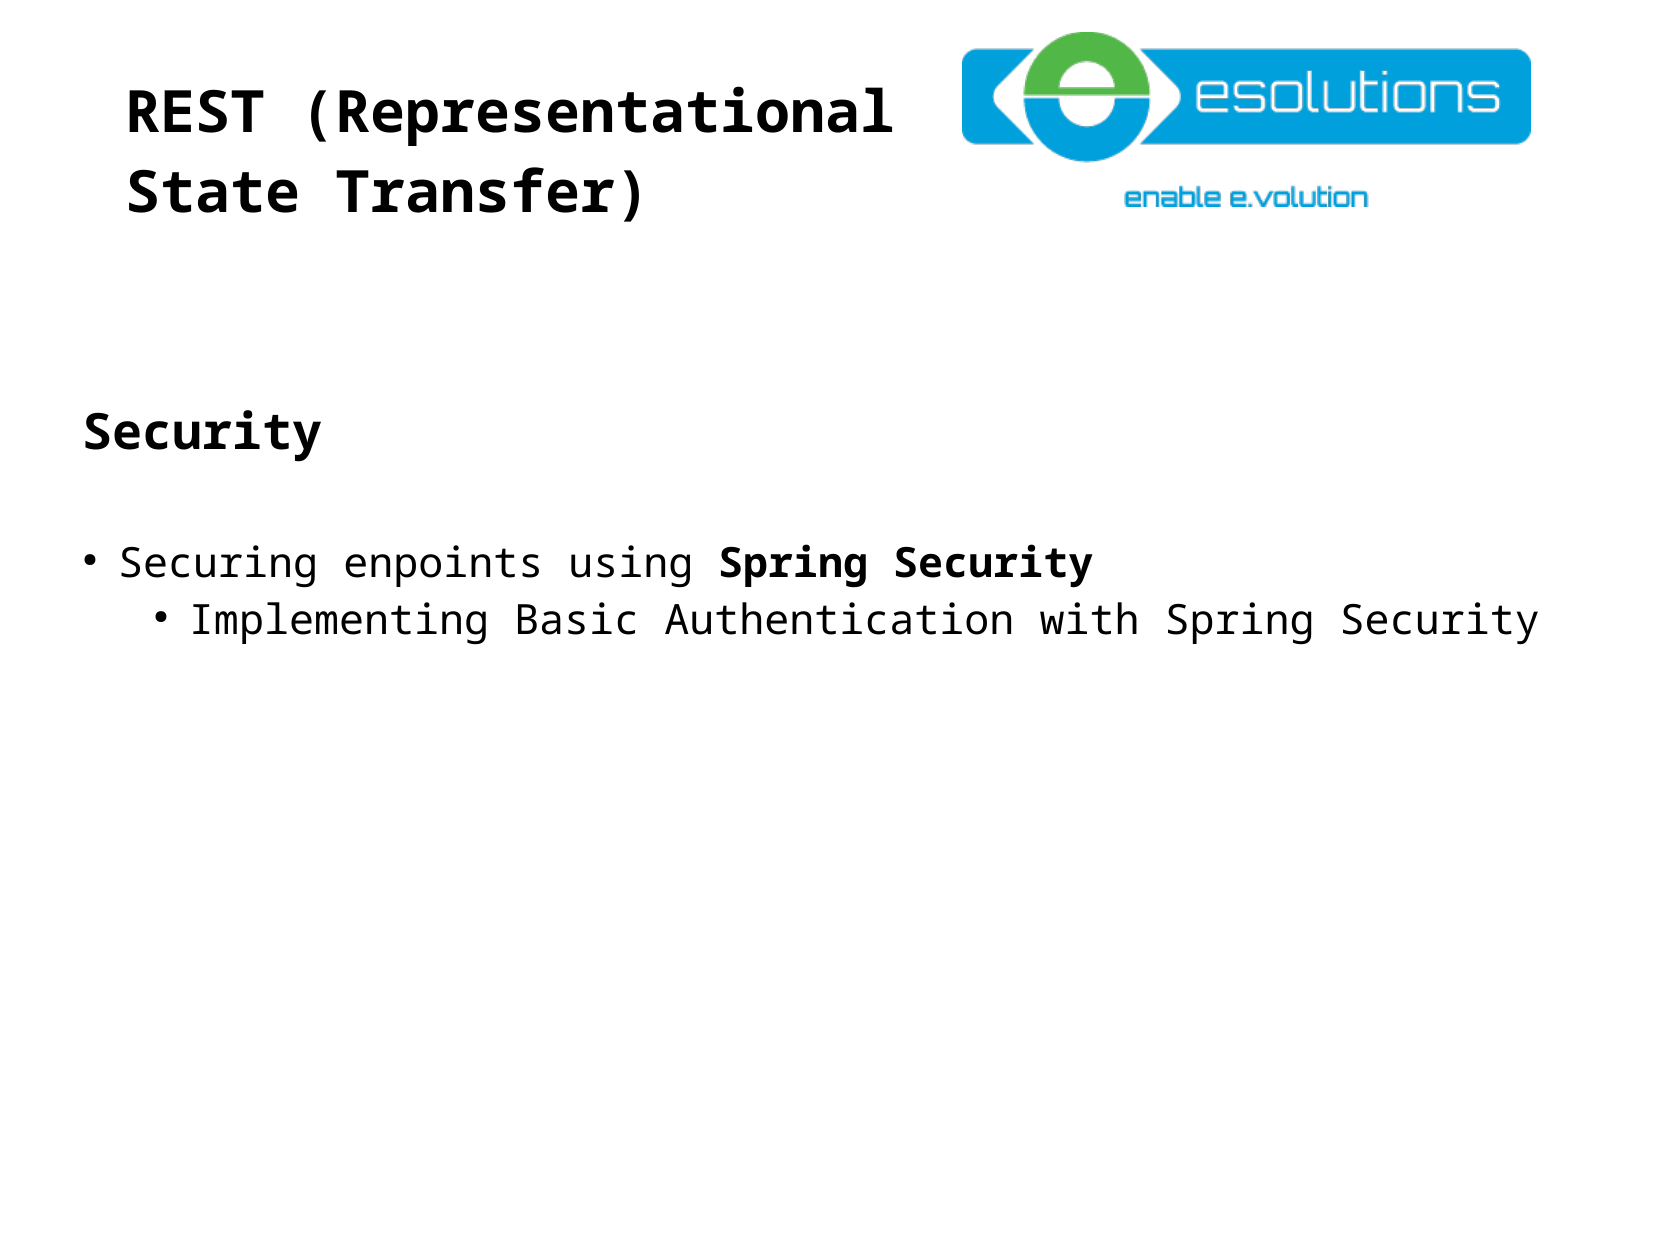

# Security
Securing enpoints using Spring Security
Implementing Basic Authentication with Spring Security
REST (Representational State Transfer)